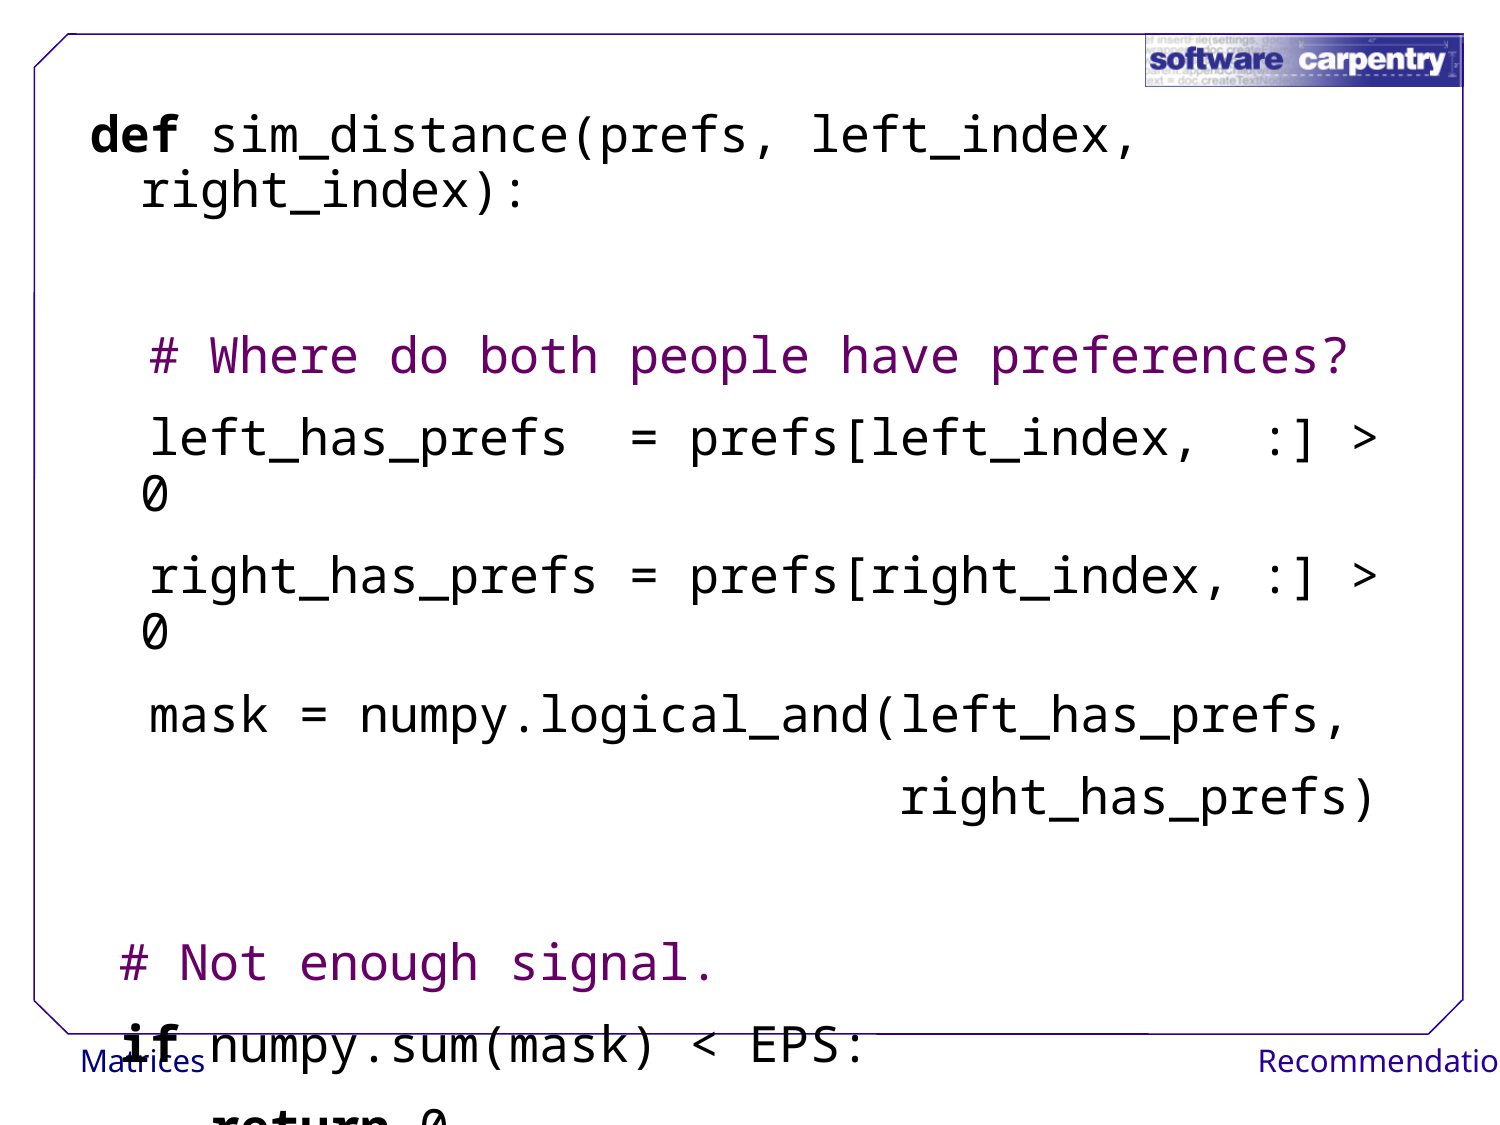

# def sim_distance(prefs, left_index, right_index):
 # Where do both people have preferences?
 left_has_prefs = prefs[left_index, :] > 0
 right_has_prefs = prefs[right_index, :] > 0
 mask = numpy.logical_and(left_has_prefs,
 right_has_prefs)
 # Not enough signal.
 if numpy.sum(mask) < EPS:
 return 0